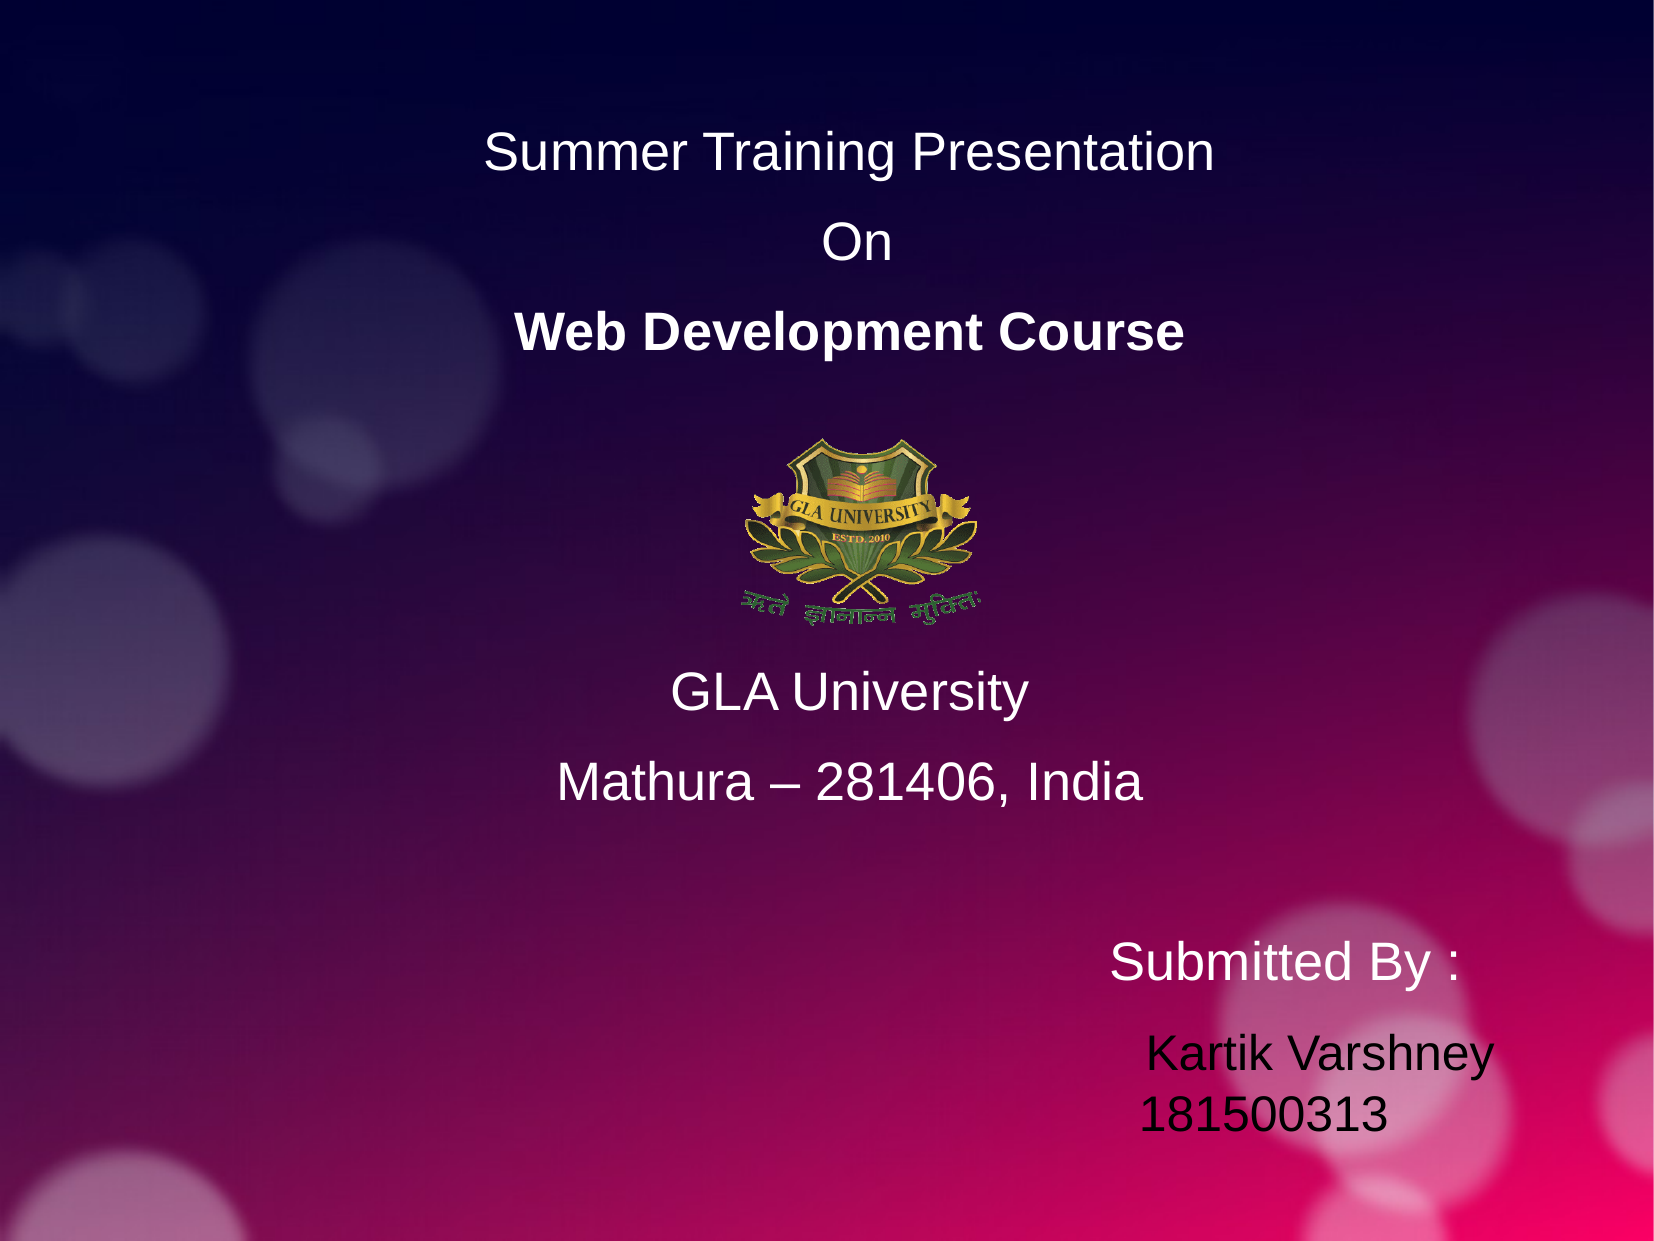

# Summer Training Presentation
 On
Web Development Course
GLA University
Mathura – 281406, India
												Submitted By :
														Kartik Varshney													 181500313